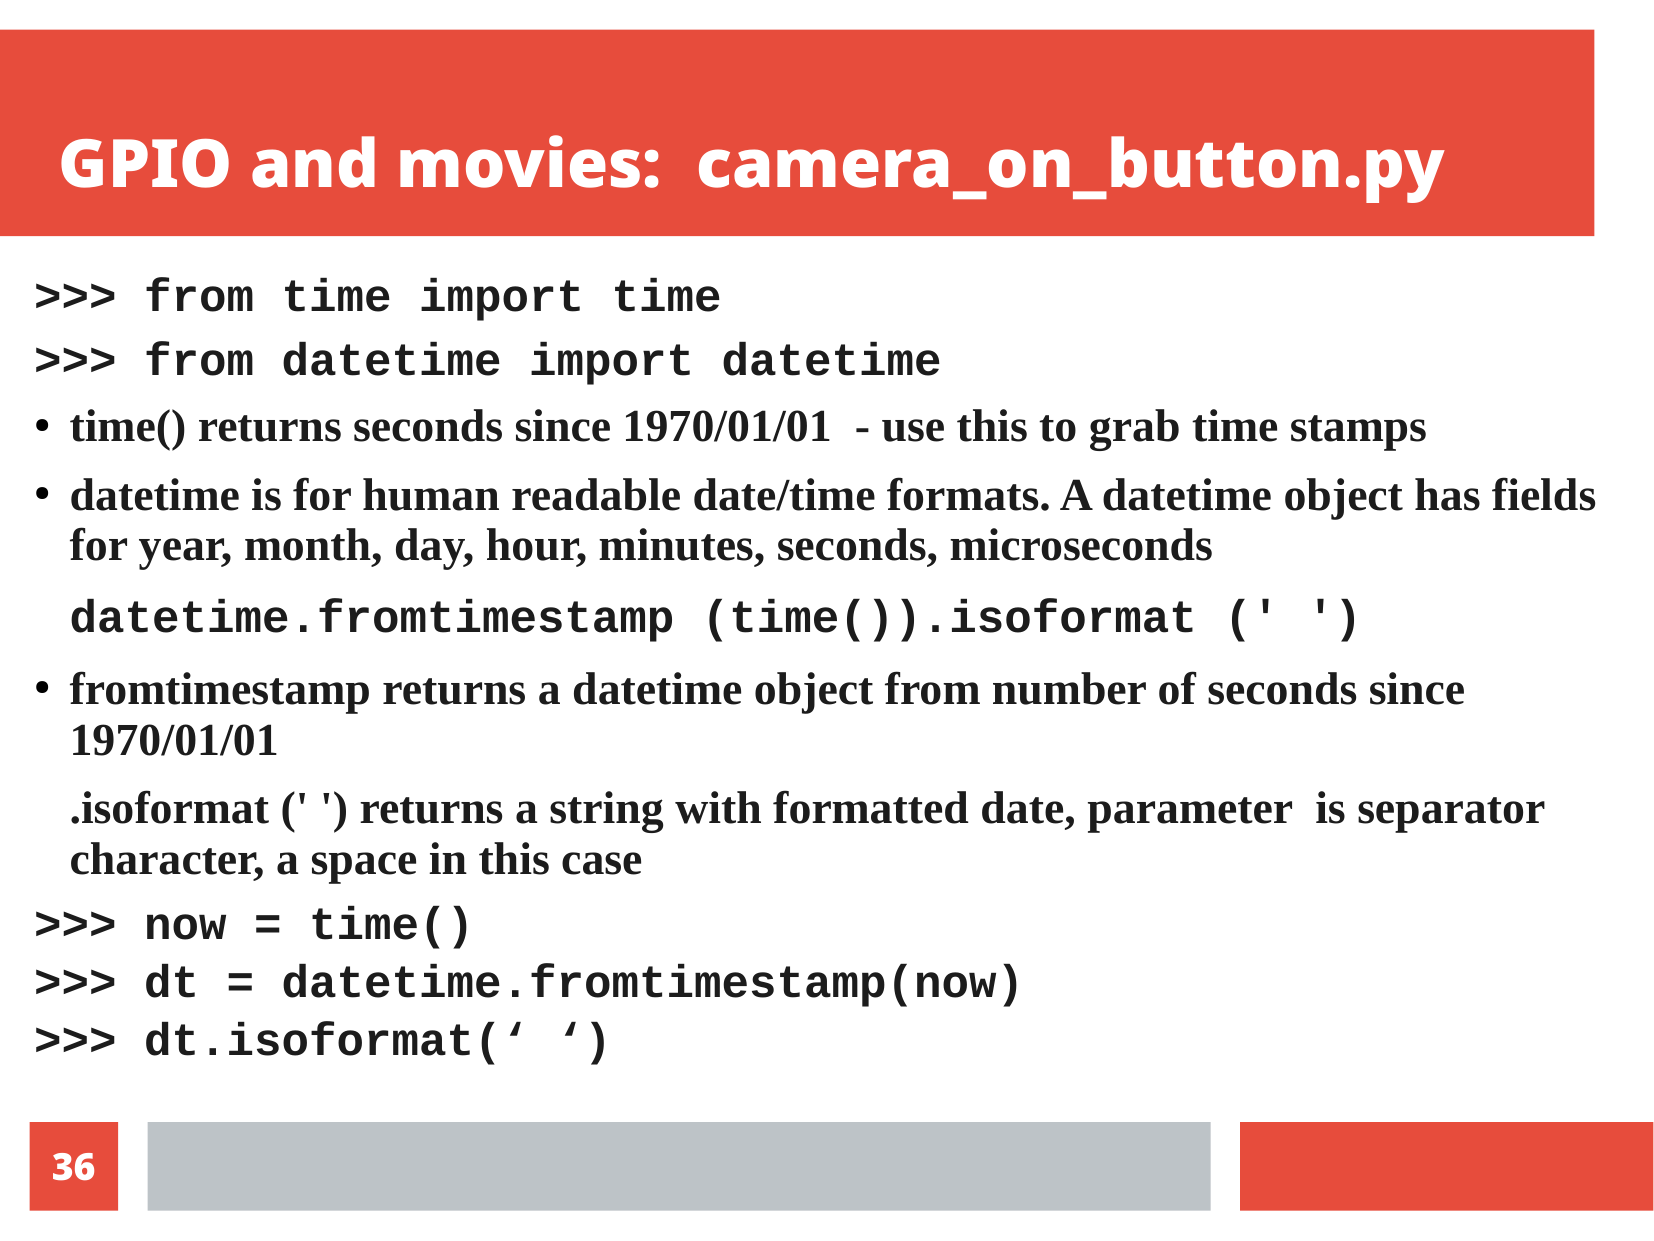

# GPIO and movies: camera_on_button.py
>>> from time import time
>>> from datetime import datetime
time() returns seconds since 1970/01/01 - use this to grab time stamps
datetime is for human readable date/time formats. A datetime object has fields for year, month, day, hour, minutes, seconds, microseconds
datetime.fromtimestamp (time()).isoformat (' ')
fromtimestamp returns a datetime object from number of seconds since 1970/01/01
.isoformat (' ') returns a string with formatted date, parameter is separator character, a space in this case
>>> now = time()
>>> dt = datetime.fromtimestamp(now)
>>> dt.isoformat(‘ ‘)
36